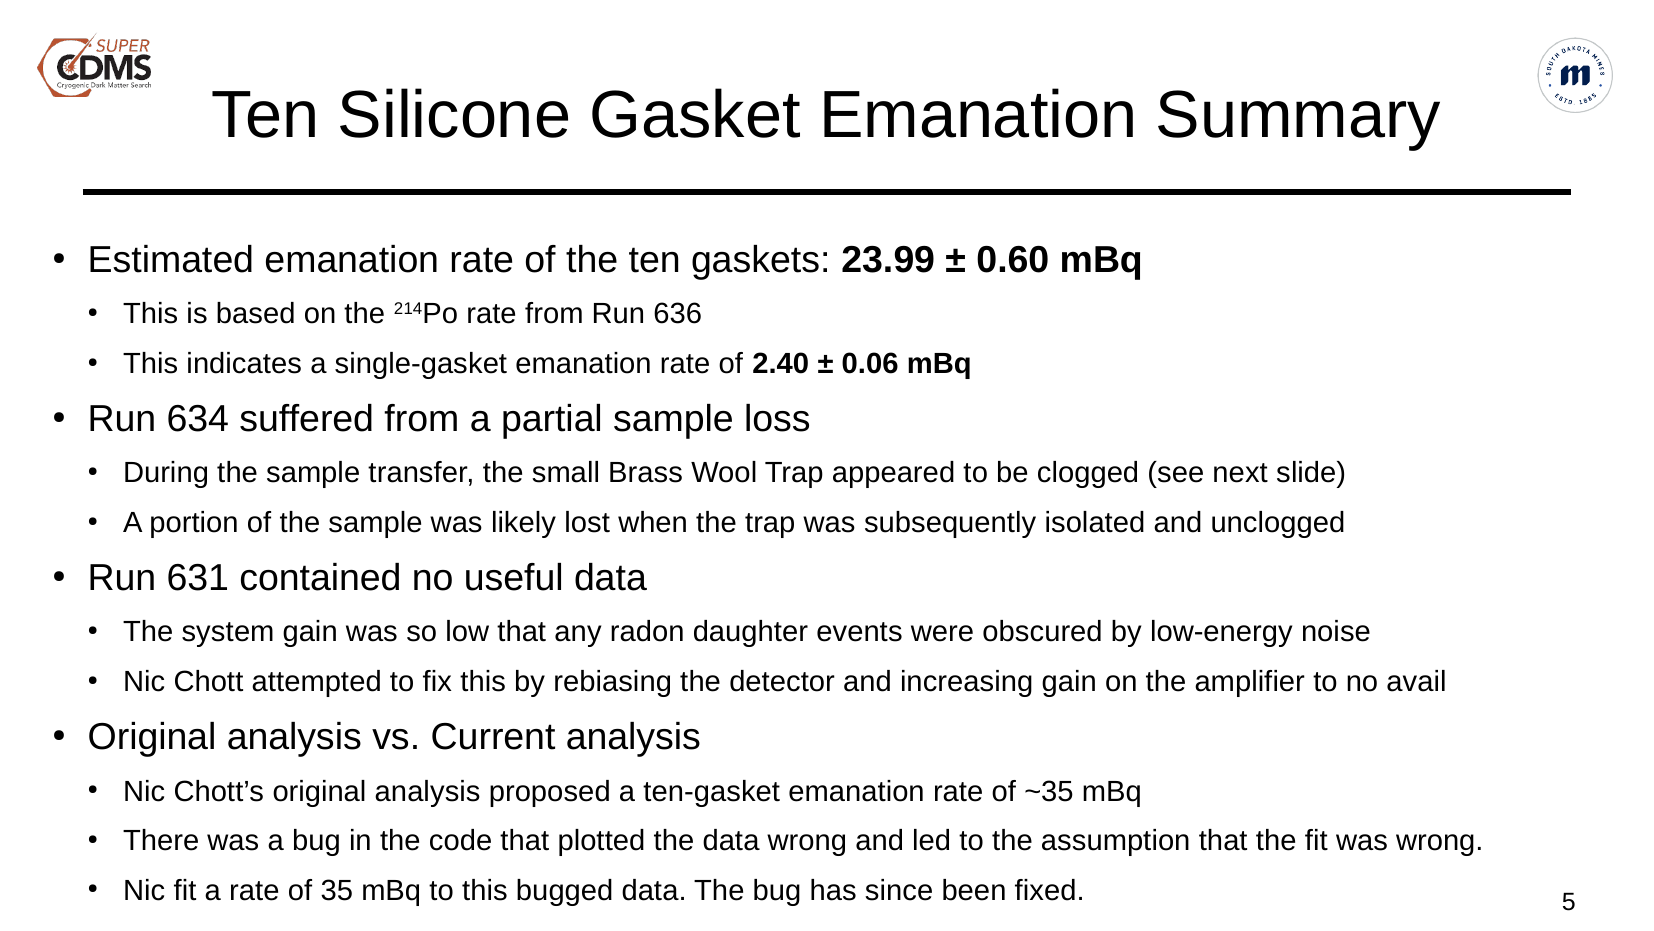

# Ten Silicone Gasket Emanation Summary
Estimated emanation rate of the ten gaskets: 23.99 ± 0.60 mBq
This is based on the 214Po rate from Run 636
This indicates a single-gasket emanation rate of 2.40 ± 0.06 mBq
Run 634 suffered from a partial sample loss
During the sample transfer, the small Brass Wool Trap appeared to be clogged (see next slide)
A portion of the sample was likely lost when the trap was subsequently isolated and unclogged
Run 631 contained no useful data
The system gain was so low that any radon daughter events were obscured by low-energy noise
Nic Chott attempted to fix this by rebiasing the detector and increasing gain on the amplifier to no avail
Original analysis vs. Current analysis
Nic Chott’s original analysis proposed a ten-gasket emanation rate of ~35 mBq
There was a bug in the code that plotted the data wrong and led to the assumption that the fit was wrong.
Nic fit a rate of 35 mBq to this bugged data. The bug has since been fixed.